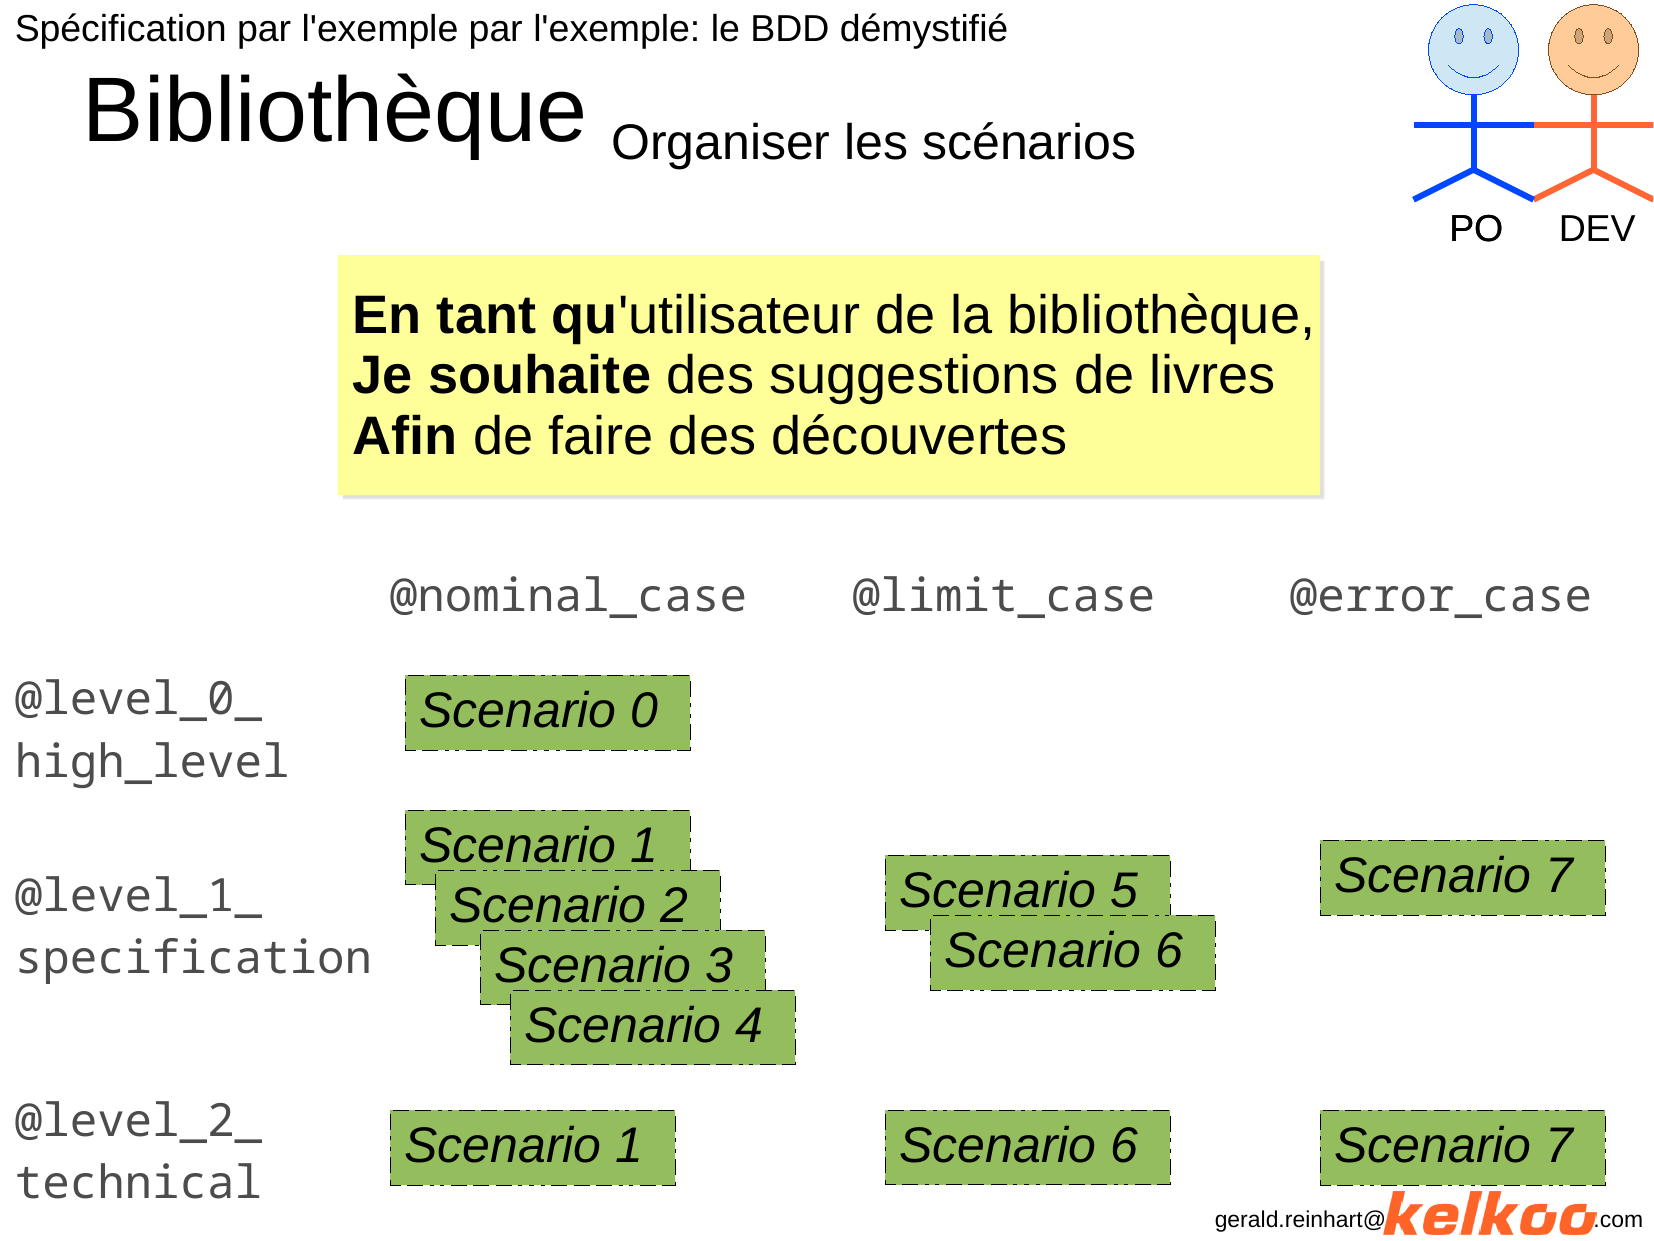

Spécification par l'exemple par l'exemple: le BDD démystifié
Bibliothèque
Organiser les scénarios
 PO
 PO
 DEV
 En tant qu'utilisateur de la bibliothèque,
 Je souhaite des suggestions de livres
 Afin de faire des découvertes
@nominal_case
@limit_case
@error_case
@level_0_
high_level
Scenario 0
Scenario 1
Scenario 7
@level_1_
specification
Scenario 5
Scenario 2
Scenario 6
Scenario 3
Scenario 4
@level_2_
technical
Scenario 6
Scenario 1
Scenario 7
 gerald.reinhart@ .com